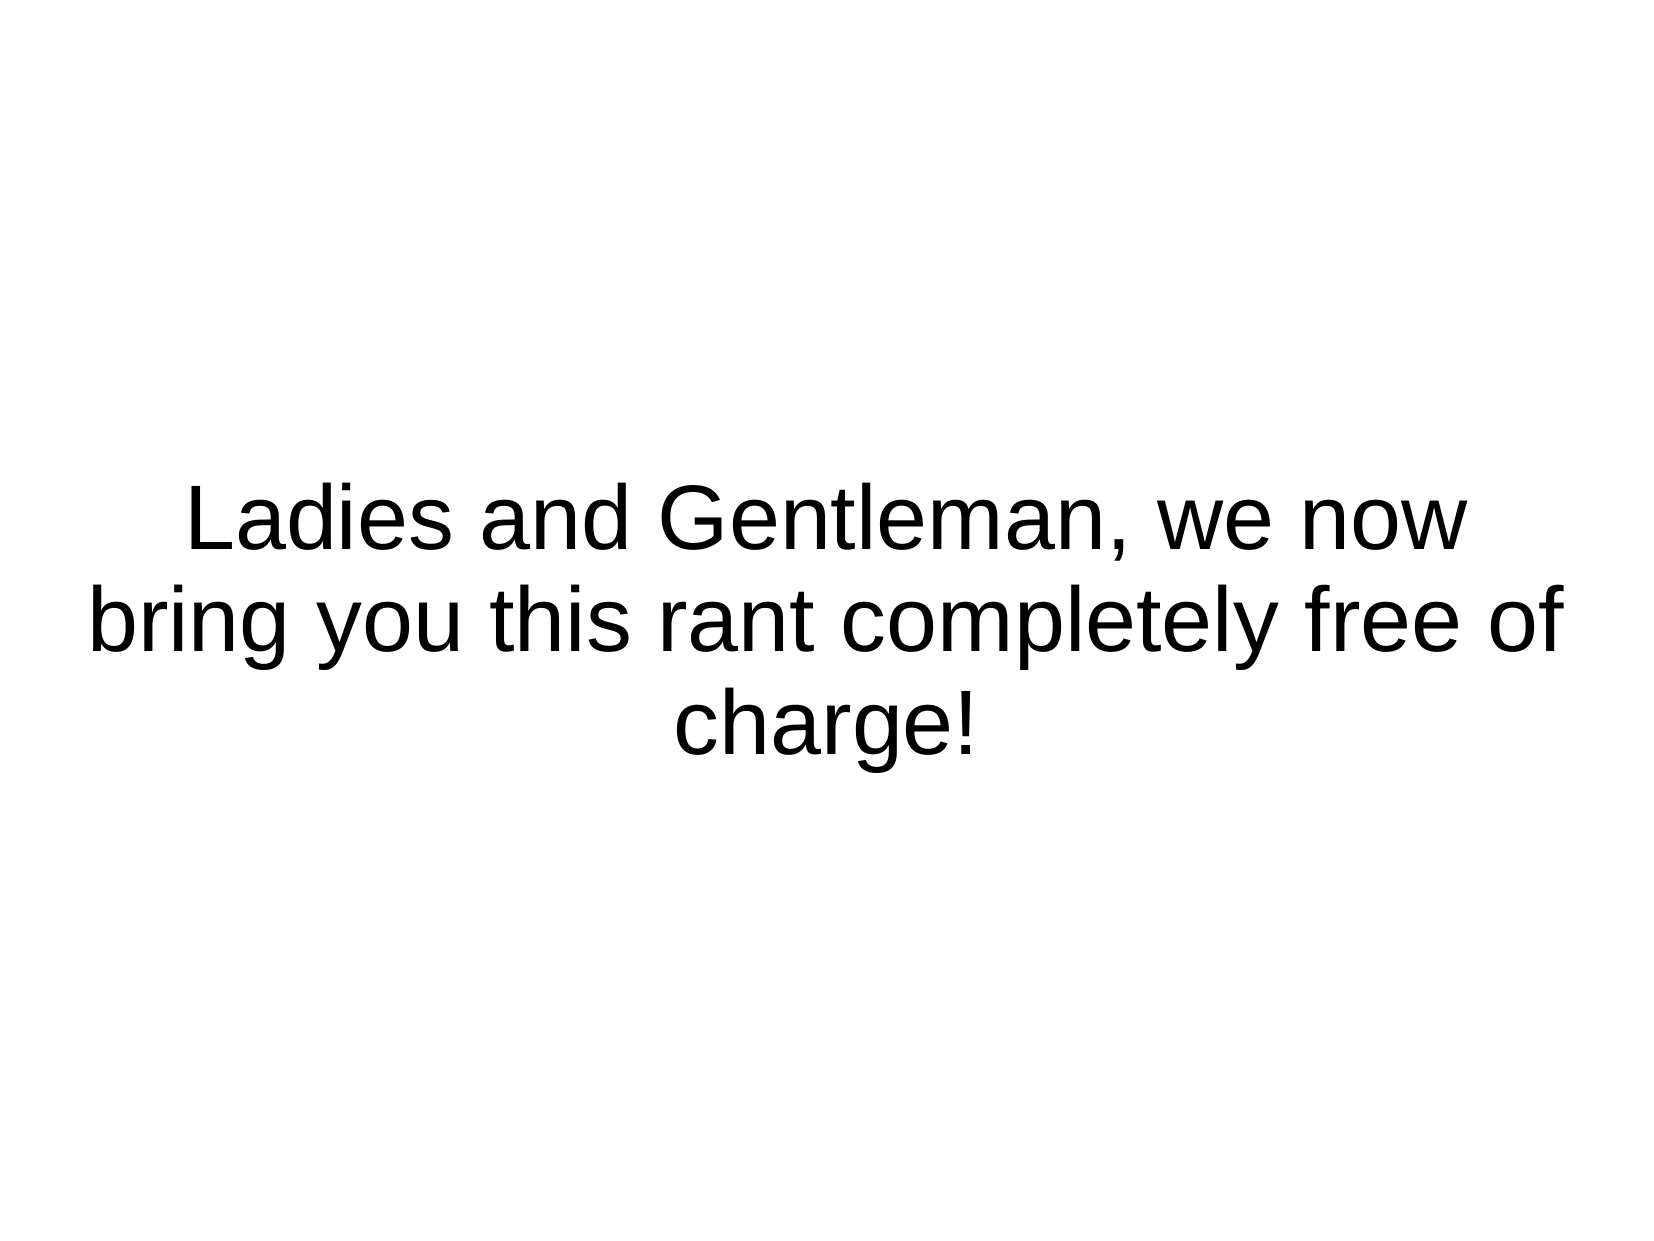

# Ladies and Gentleman, we now bring you this rant completely free of charge!